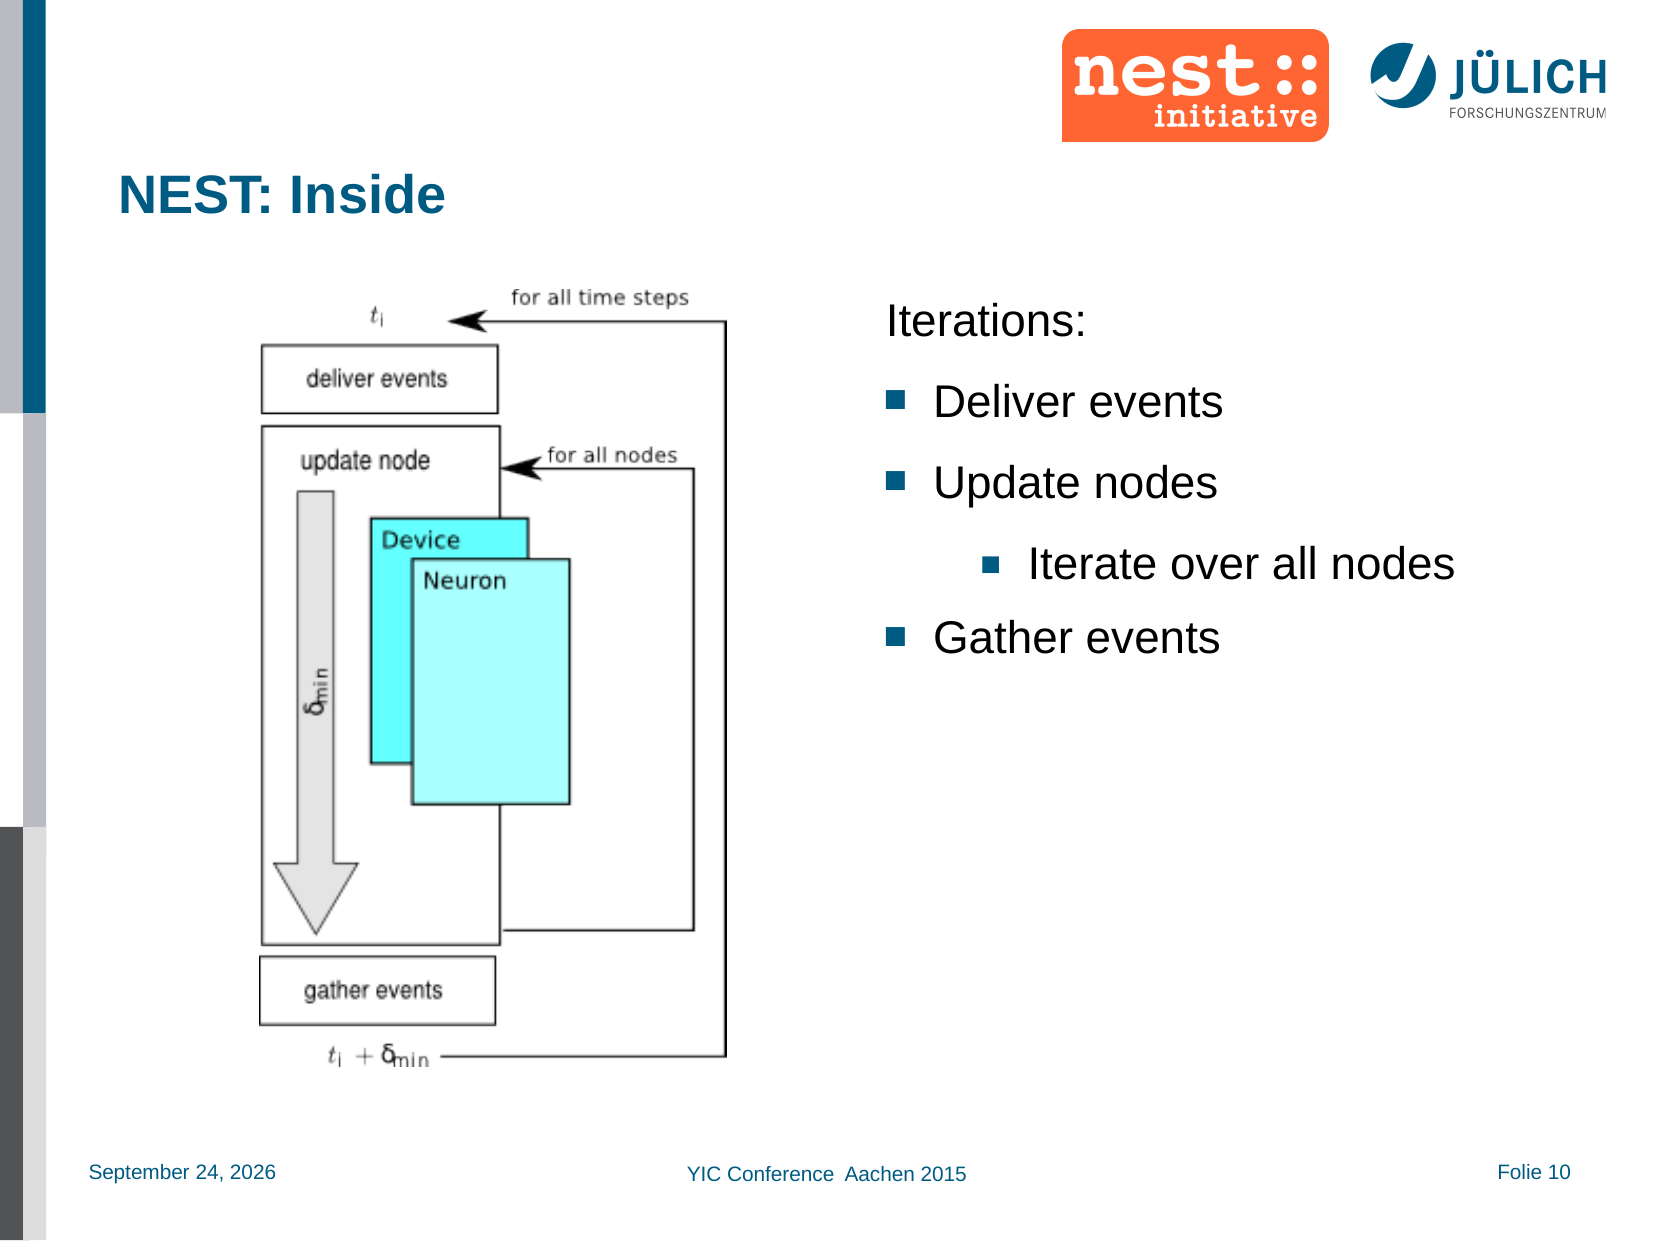

# NEST: Inside
Iterations:
Deliver events
Update nodes
Iterate over all nodes
Gather events
10
YIC Conference Aachen 2015